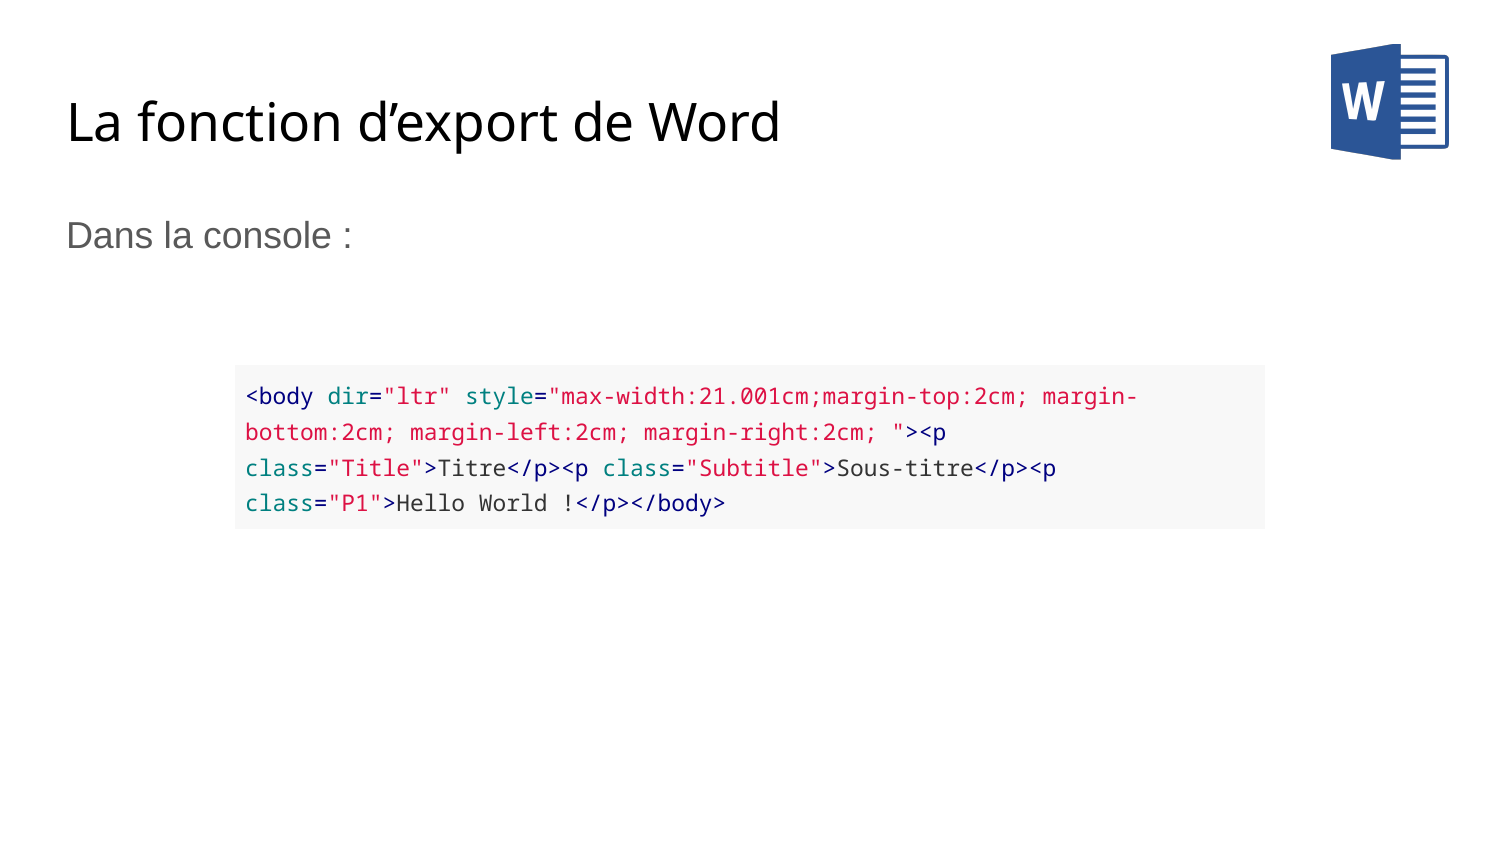

# La fonction d’export de Word
Dans la console :
| <body dir="ltr" style="max-width:21.001cm;margin-top:2cm; margin-bottom:2cm; margin-left:2cm; margin-right:2cm; "><p class="Title">Titre</p><p class="Subtitle">Sous-titre</p><p class="P1">Hello World !</p></body> |
| --- |